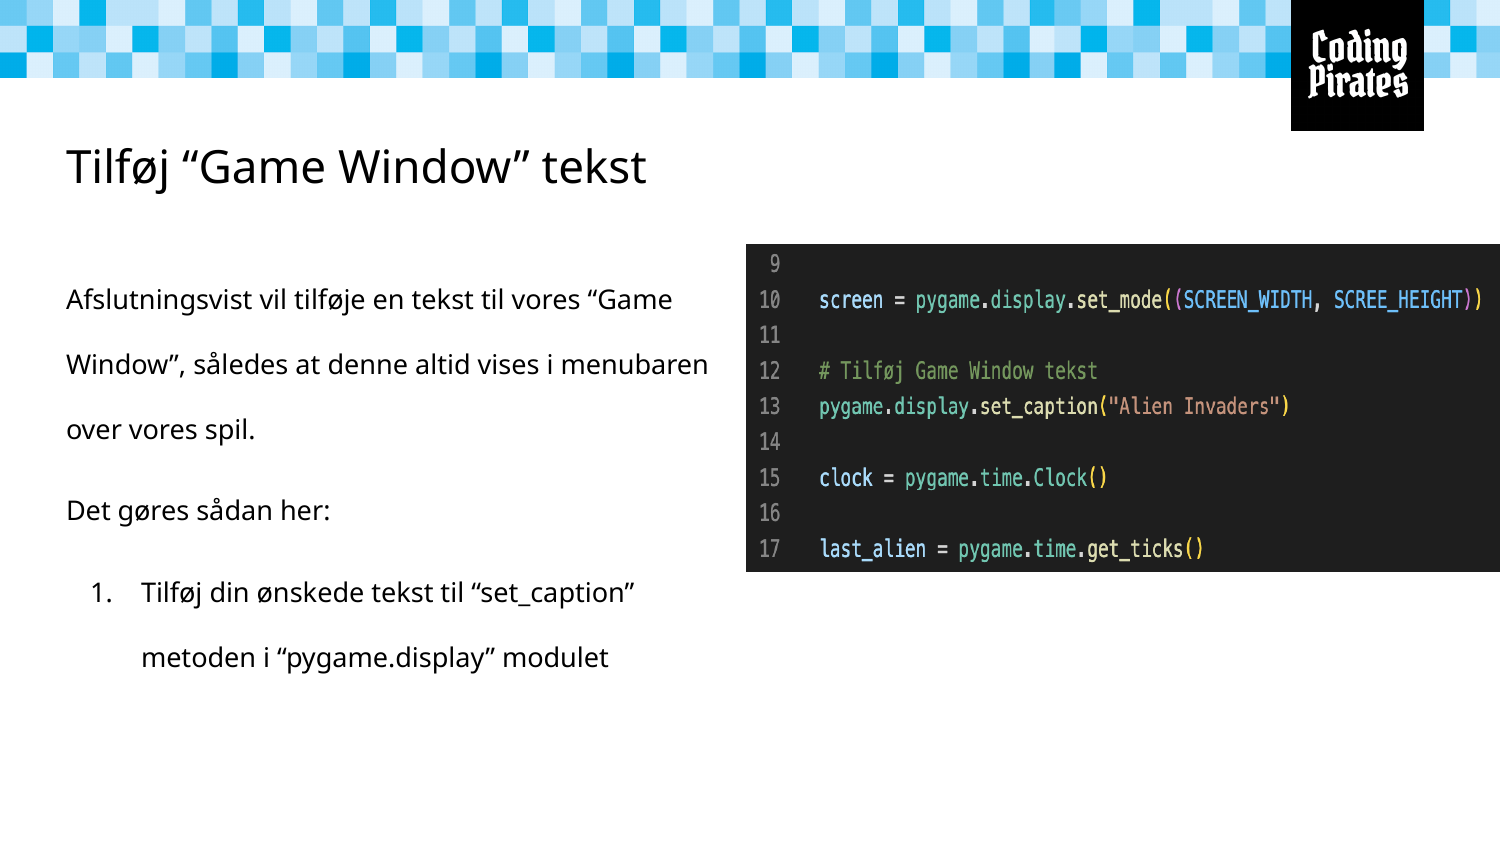

# Tilføj “Game Window” tekst
Afslutningsvist vil tilføje en tekst til vores “Game Window”, således at denne altid vises i menubaren over vores spil.
Det gøres sådan her:
Tilføj din ønskede tekst til “set_caption” metoden i “pygame.display” modulet